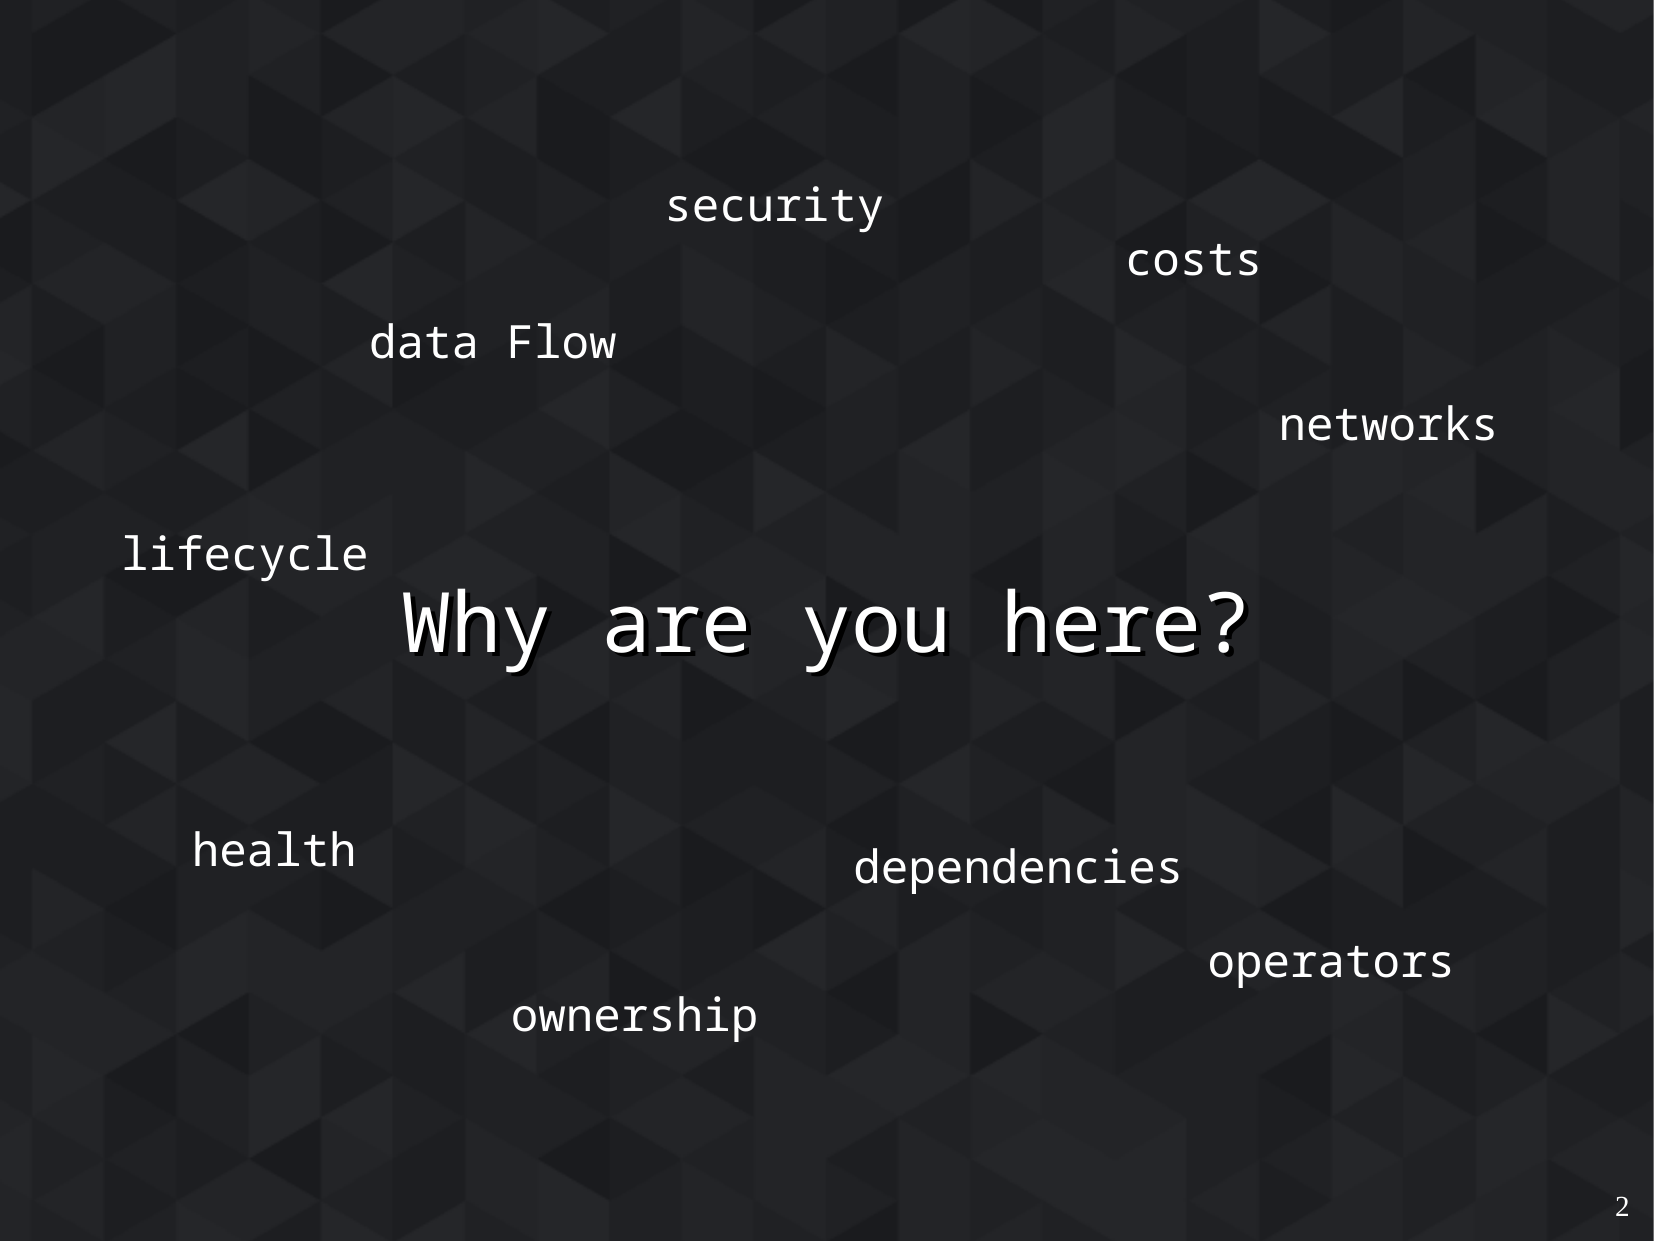

security
costs
data Flow
networks
lifecycle
# Why are you here?
health
dependencies
operators
ownership
2